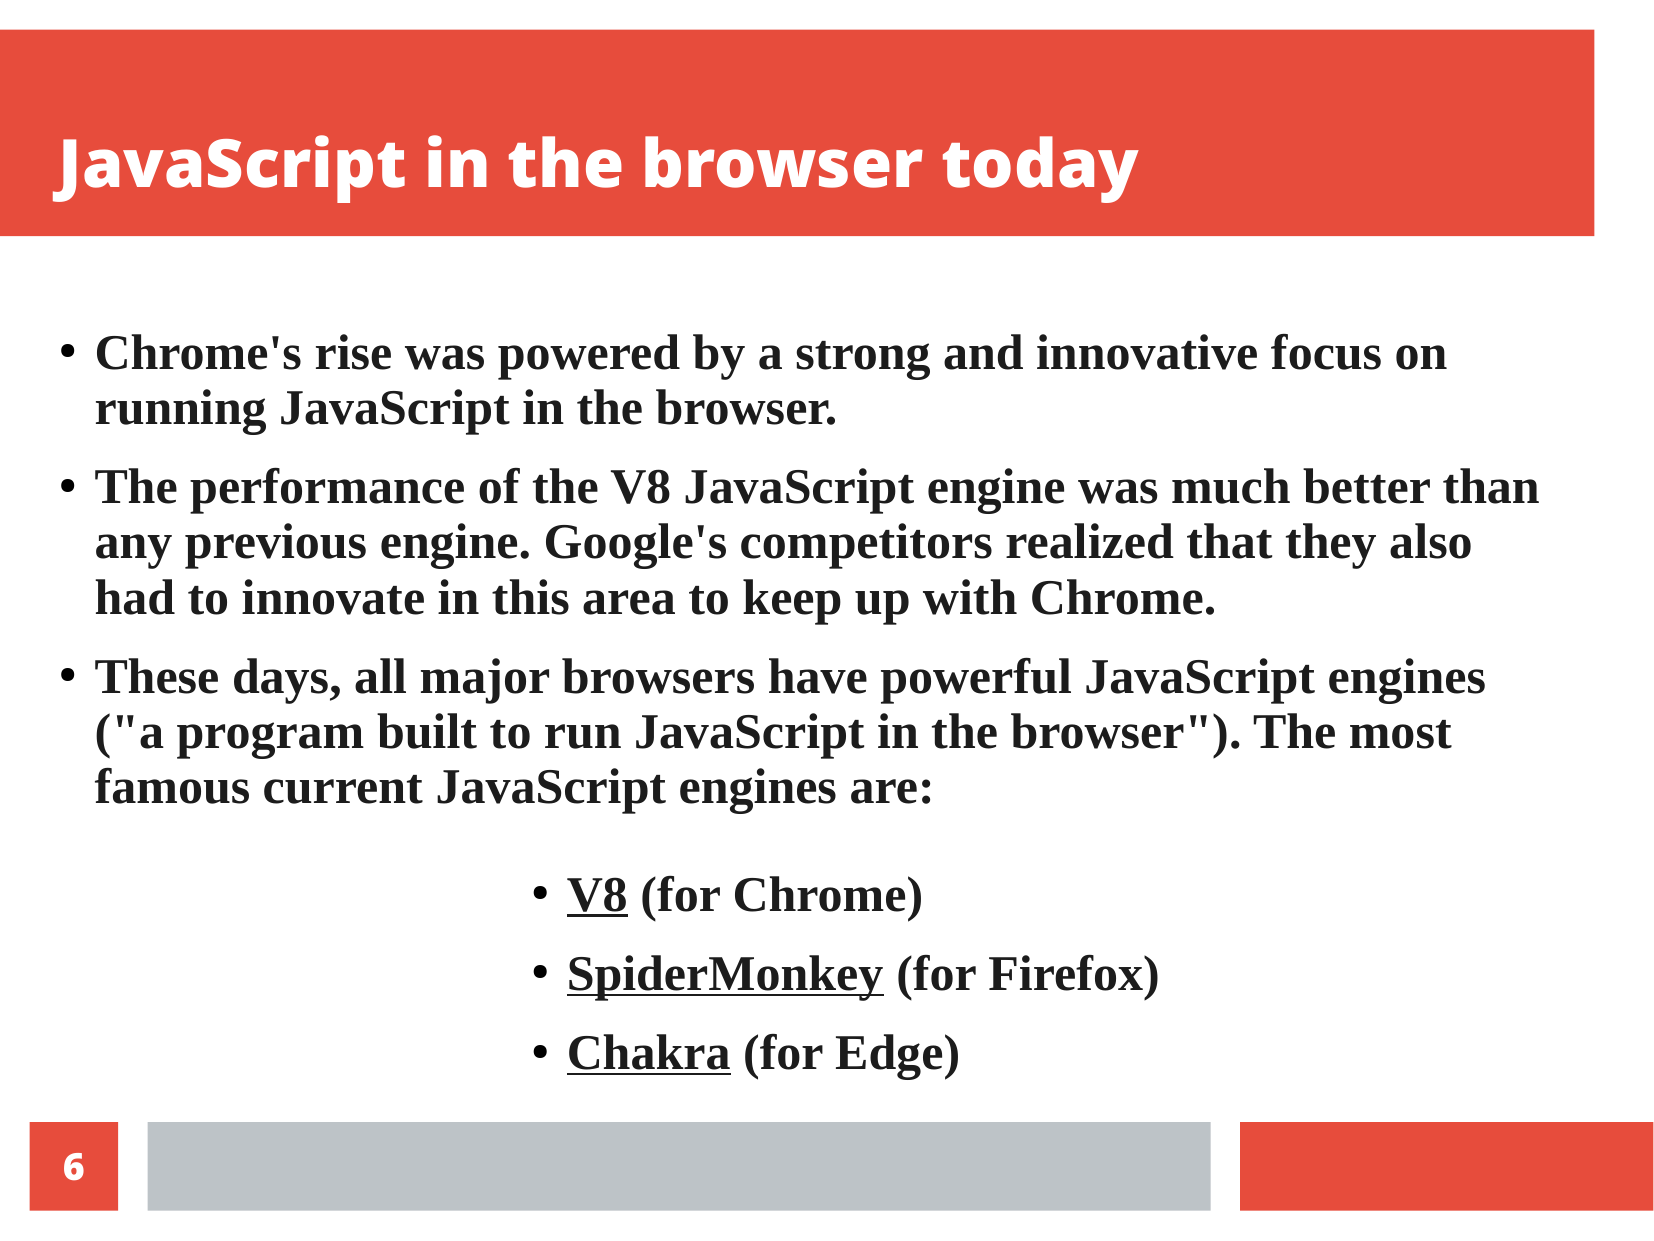

# JavaScript in the browser today
Chrome's rise was powered by a strong and innovative focus on running JavaScript in the browser.
The performance of the V8 JavaScript engine was much better than any previous engine. Google's competitors realized that they also had to innovate in this area to keep up with Chrome.
These days, all major browsers have powerful JavaScript engines ("a program built to run JavaScript in the browser"). The most famous current JavaScript engines are:
V8 (for Chrome)
SpiderMonkey (for Firefox)
Chakra (for Edge)
6